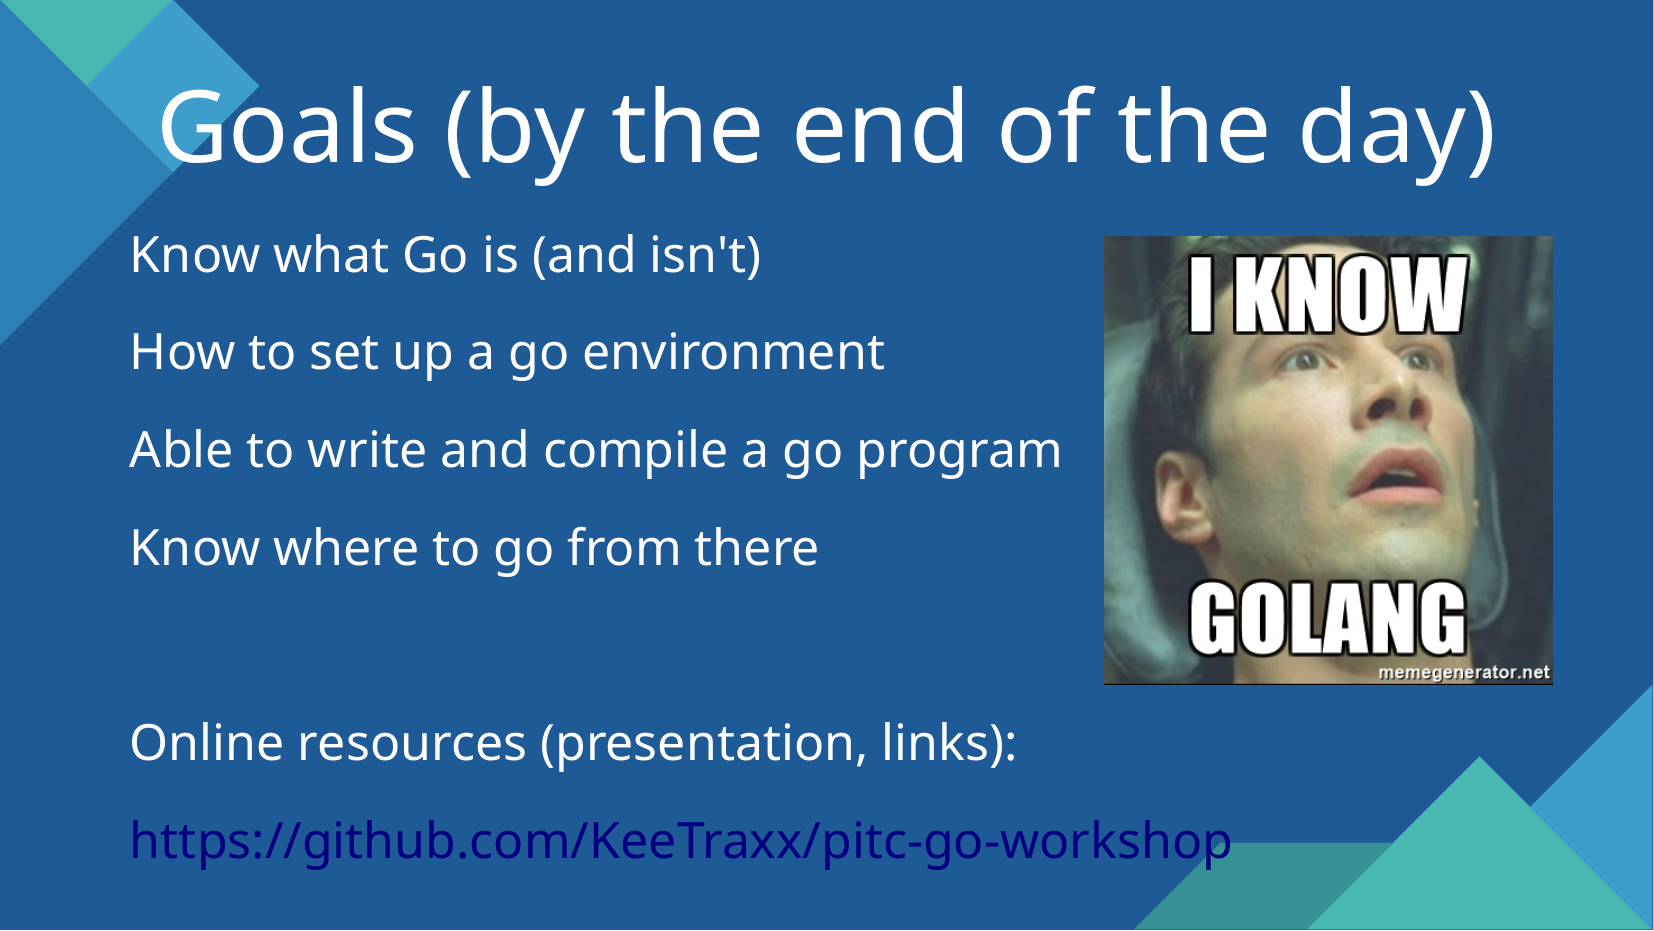

# Goals (by the end of the day)
Know what Go is (and isn't)
How to set up a go environment
Able to write and compile a go program
Know where to go from there
Online resources (presentation, links):
https://github.com/KeeTraxx/pitc-go-workshop